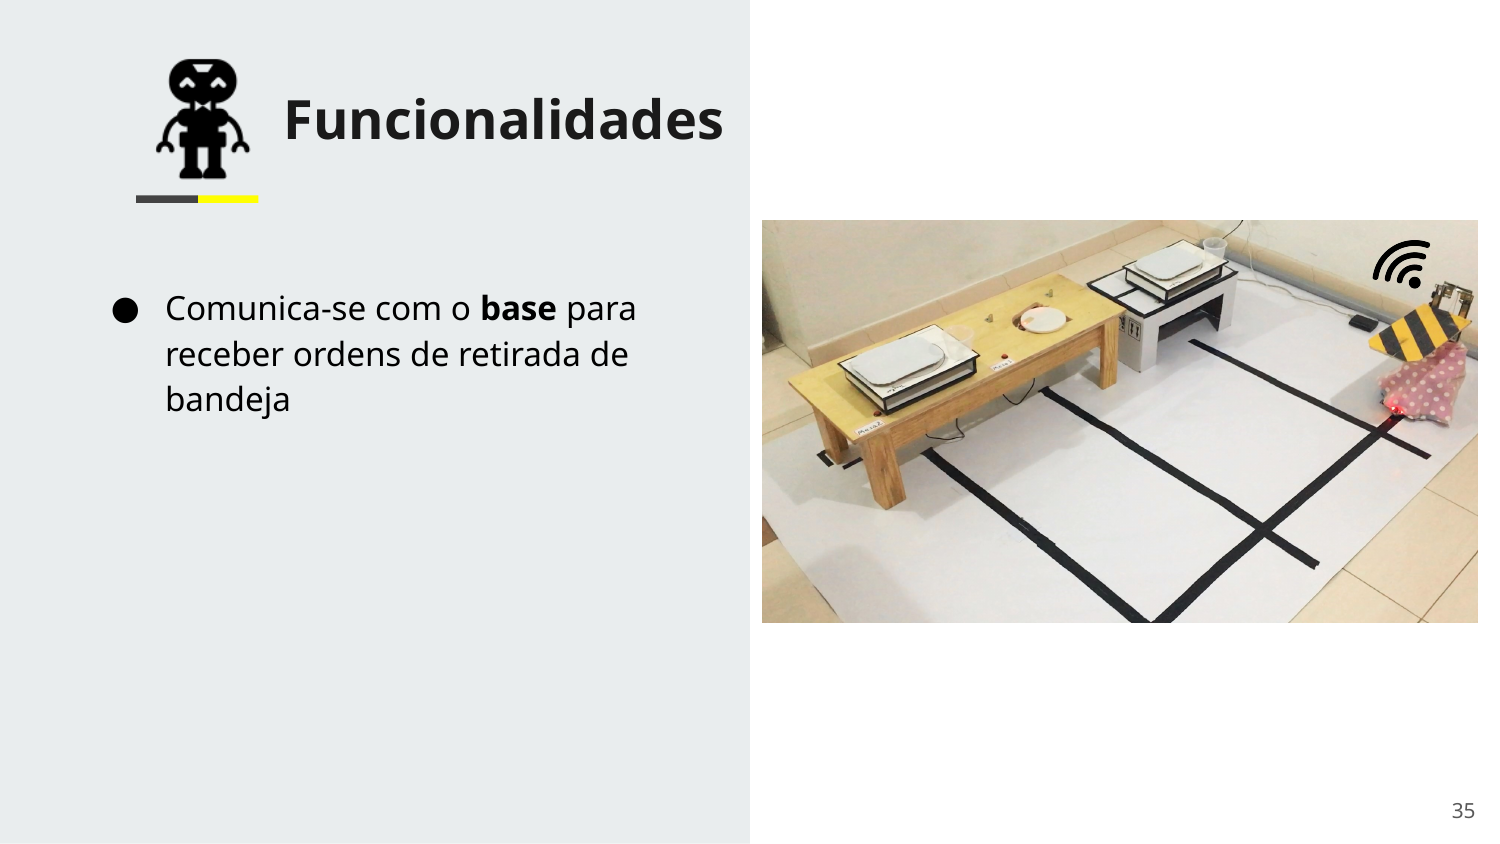

Funcionalidades
# Comunica-se com o base para receber ordens de retirada de bandeja